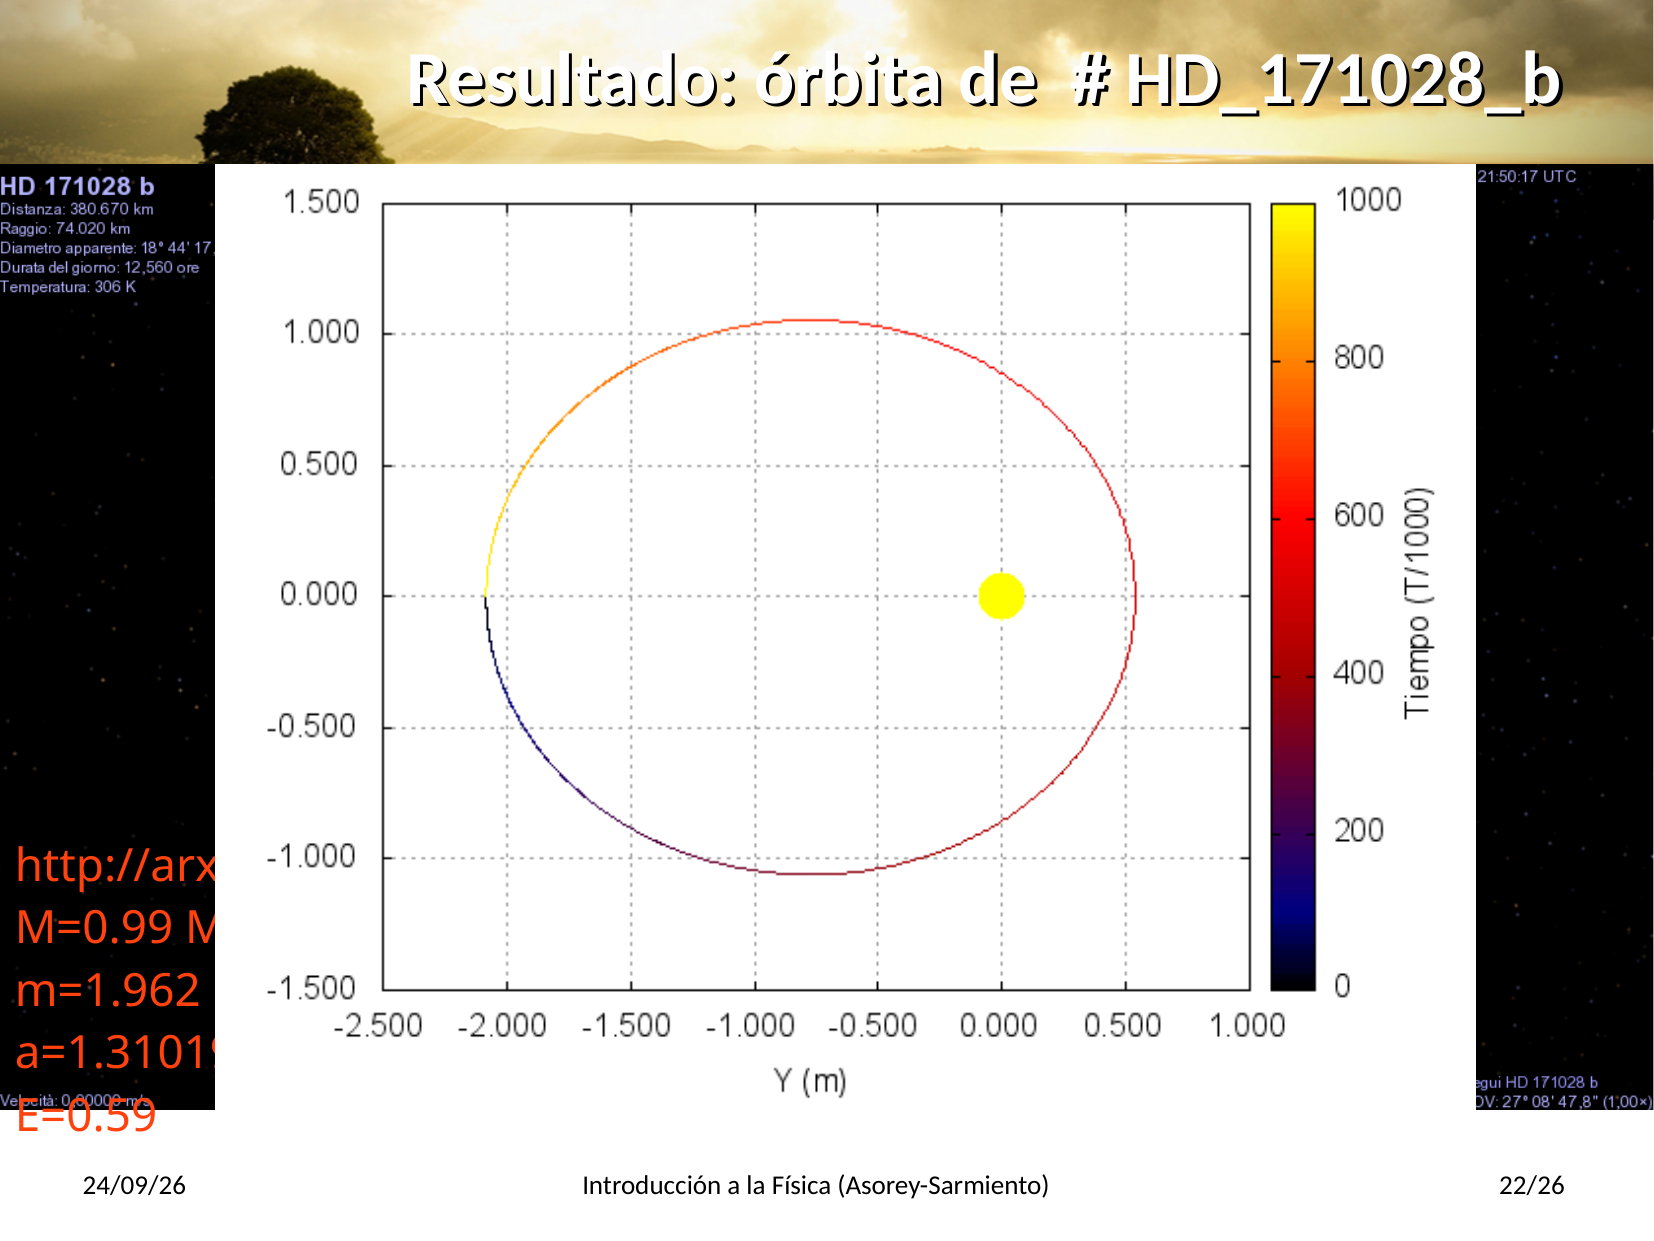

# Resultado: órbita de # HD_171028_b
http://arxiv.org/abs/0708.0954
M=0.99 M_Sol
m=1.962 m_Jup
a=1.31019 UA
E=0.59
Introducción a la Física (Asorey-Sarmiento)
22